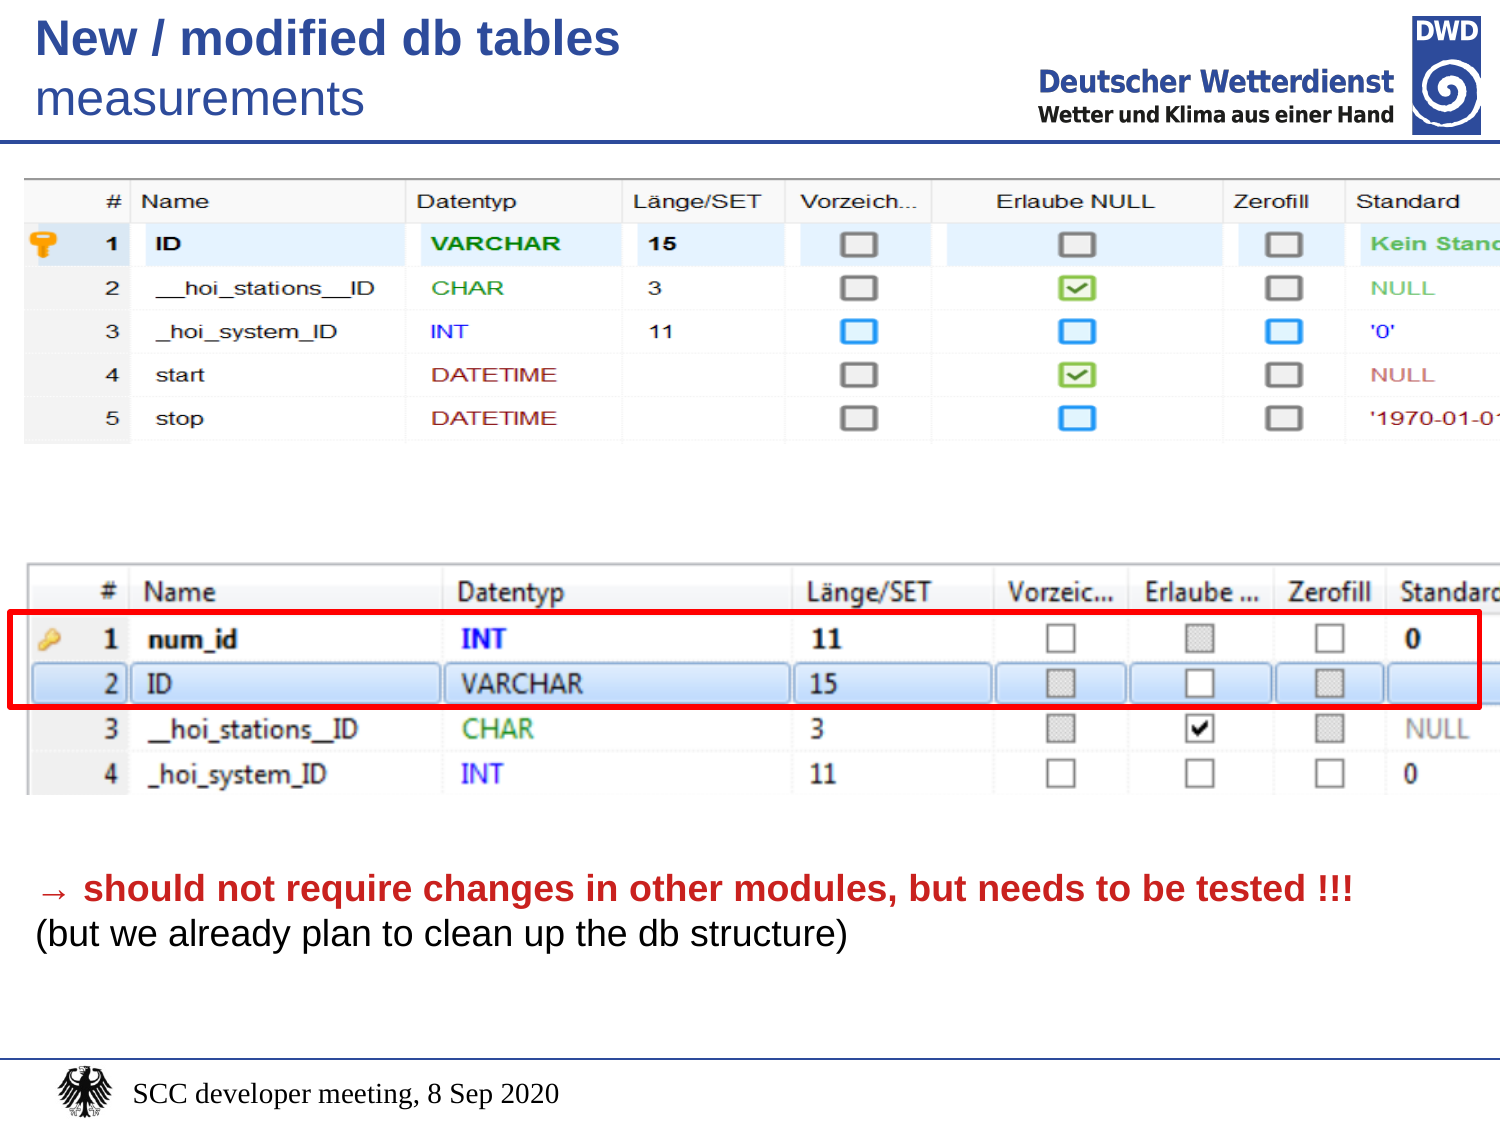

New / modified db tables
measurements
→ should not require changes in other modules, but needs to be tested !!!
(but we already plan to clean up the db structure)